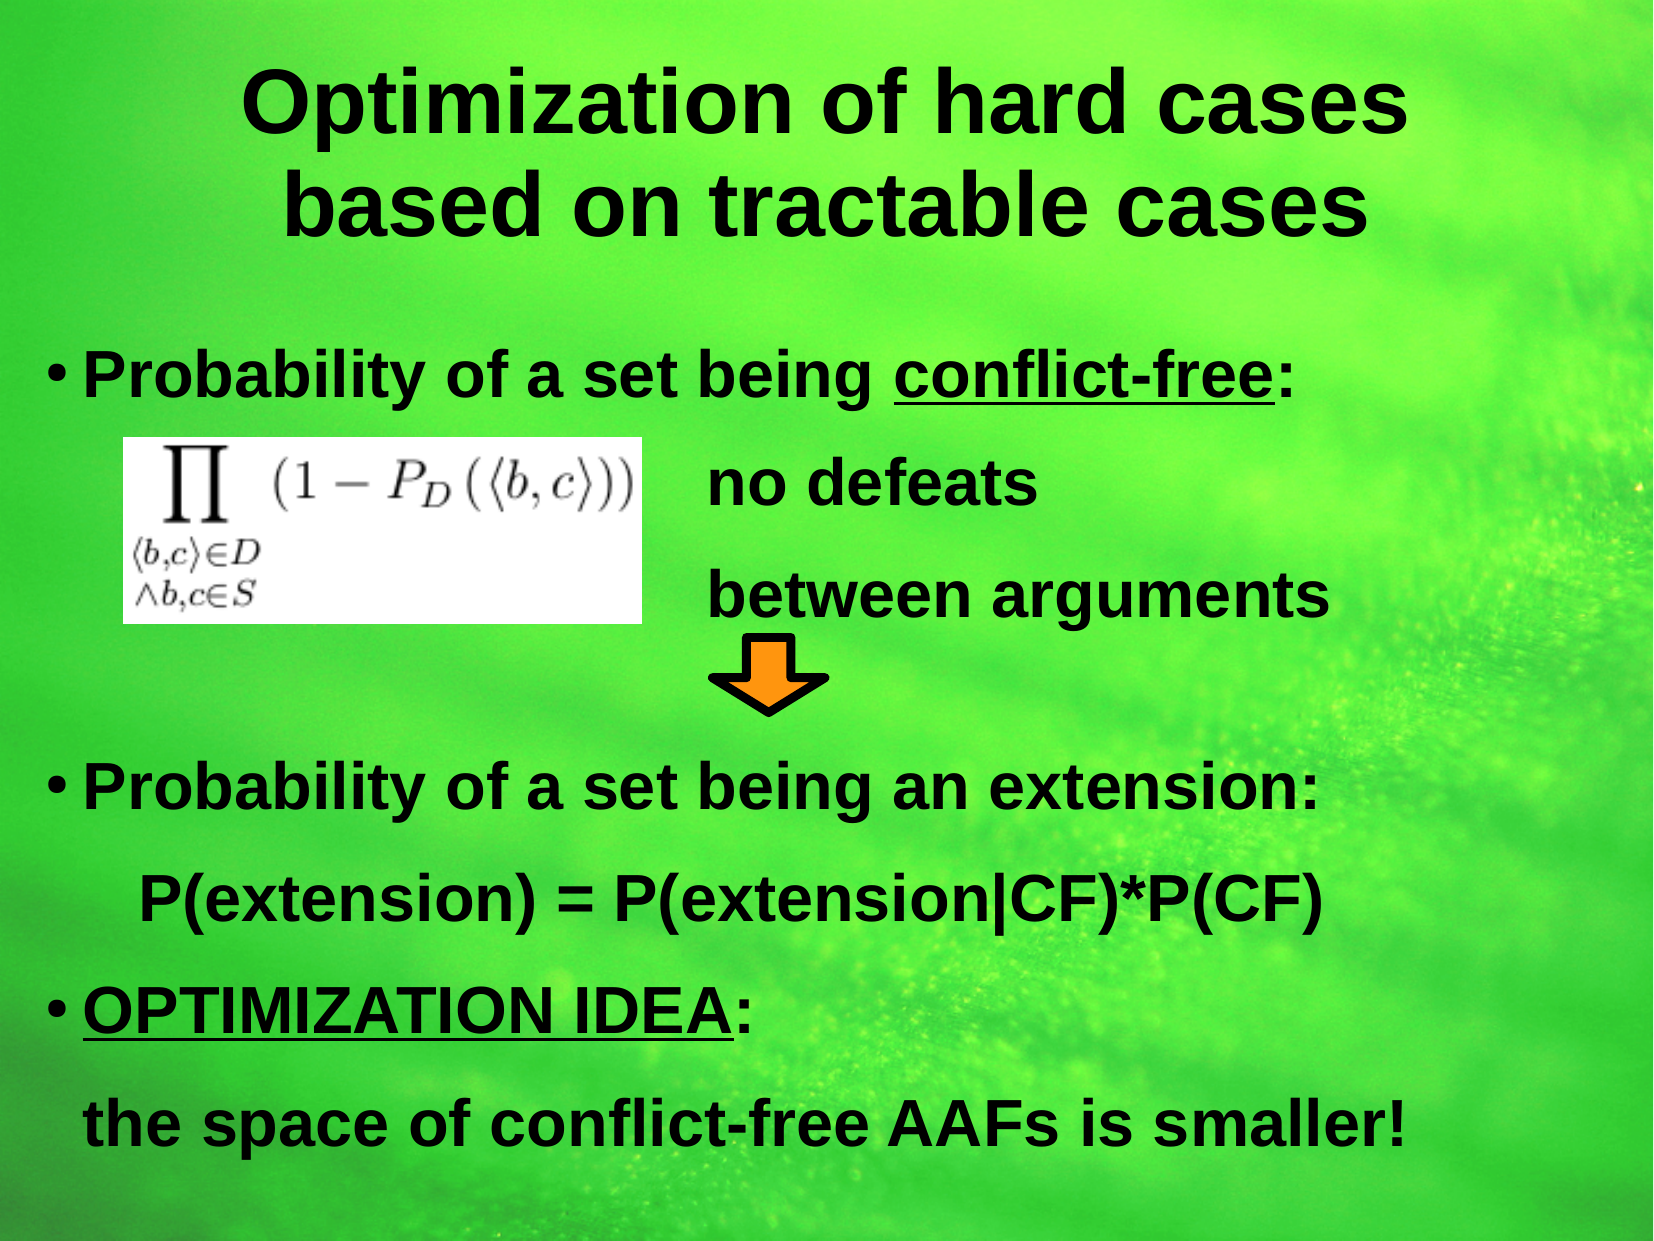

# Optimization of hard cases based on tractable cases
Probability of a set being conflict-free:
no defeats
between arguments
Probability of a set being an extension:
 P(extension) = P(extension|CF)*P(CF)
OPTIMIZATION IDEA:
the space of conflict-free AAFs is smaller!